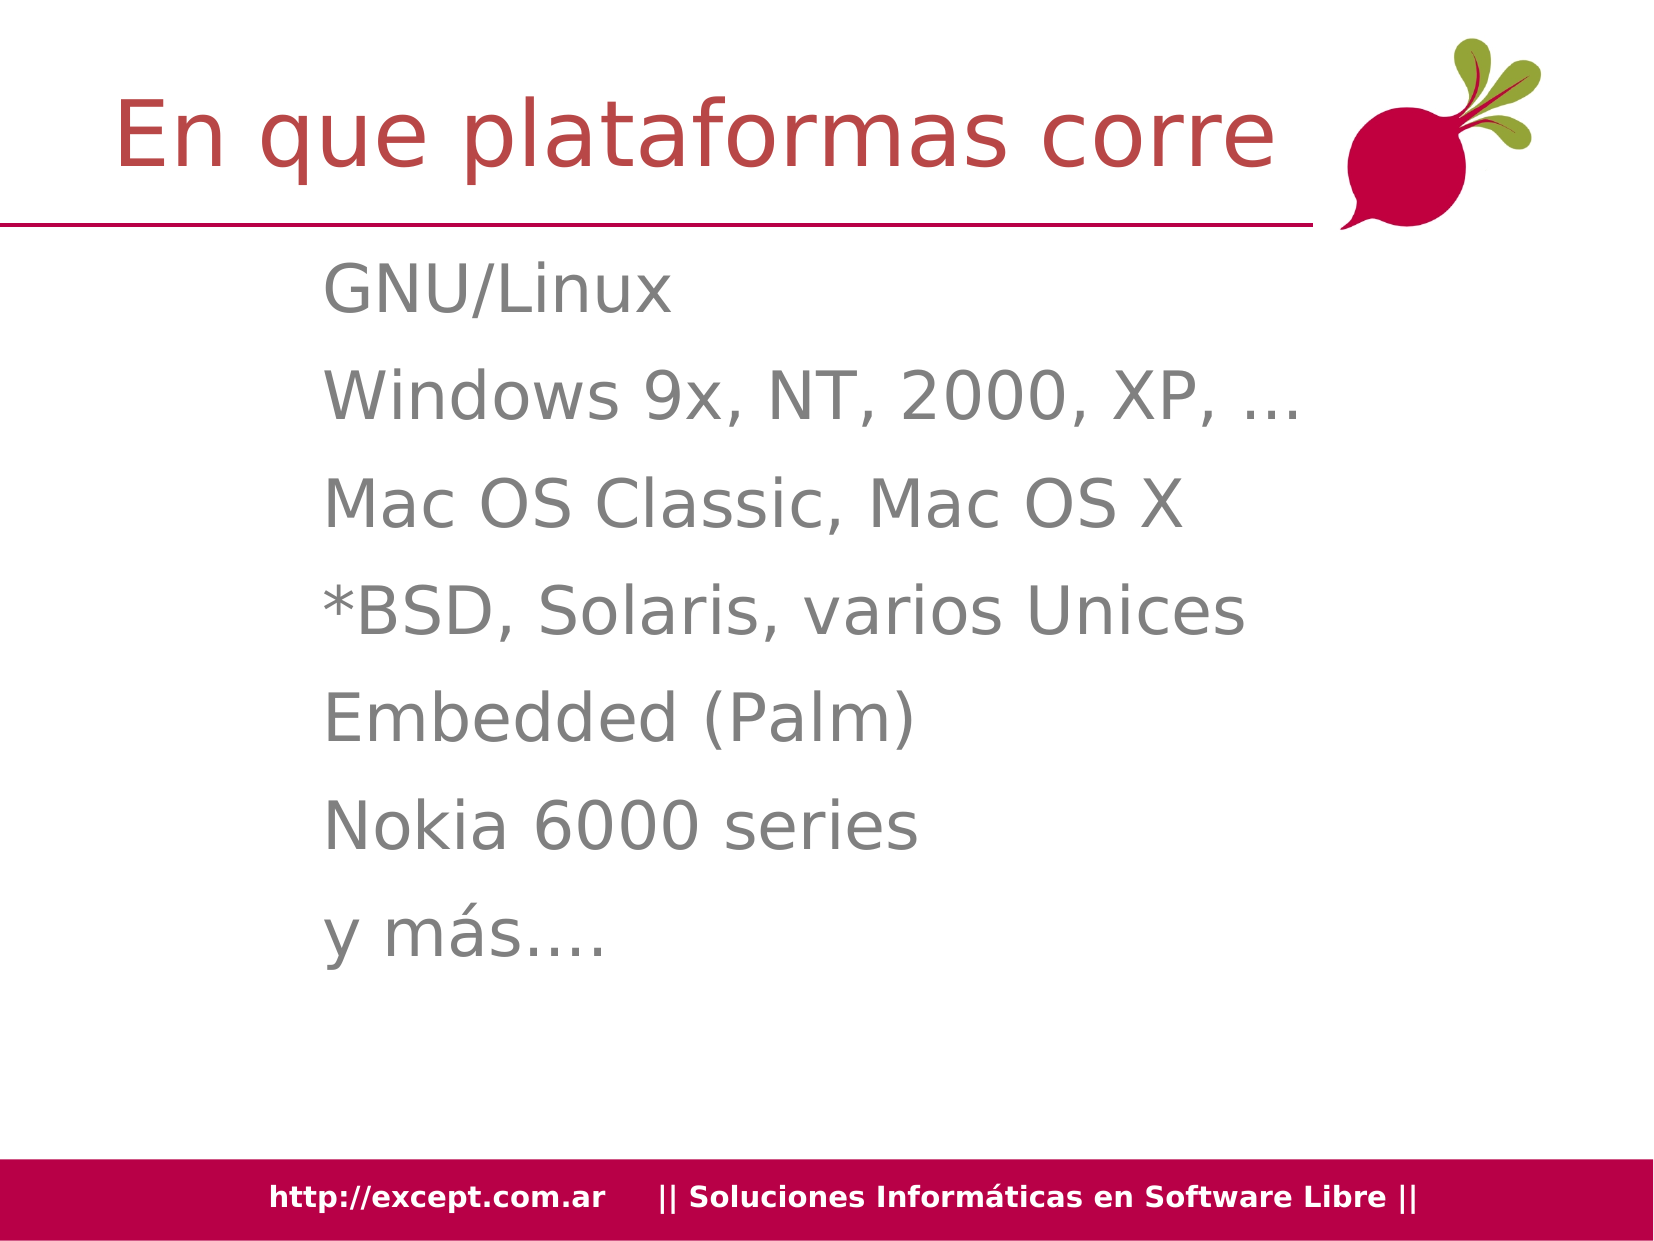

# En que plataformas corre
GNU/Linux
Windows 9x, NT, 2000, XP, ...
Mac OS Classic, Mac OS X
*BSD, Solaris, varios Unices
Embedded (Palm)
Nokia 6000 series
y más....